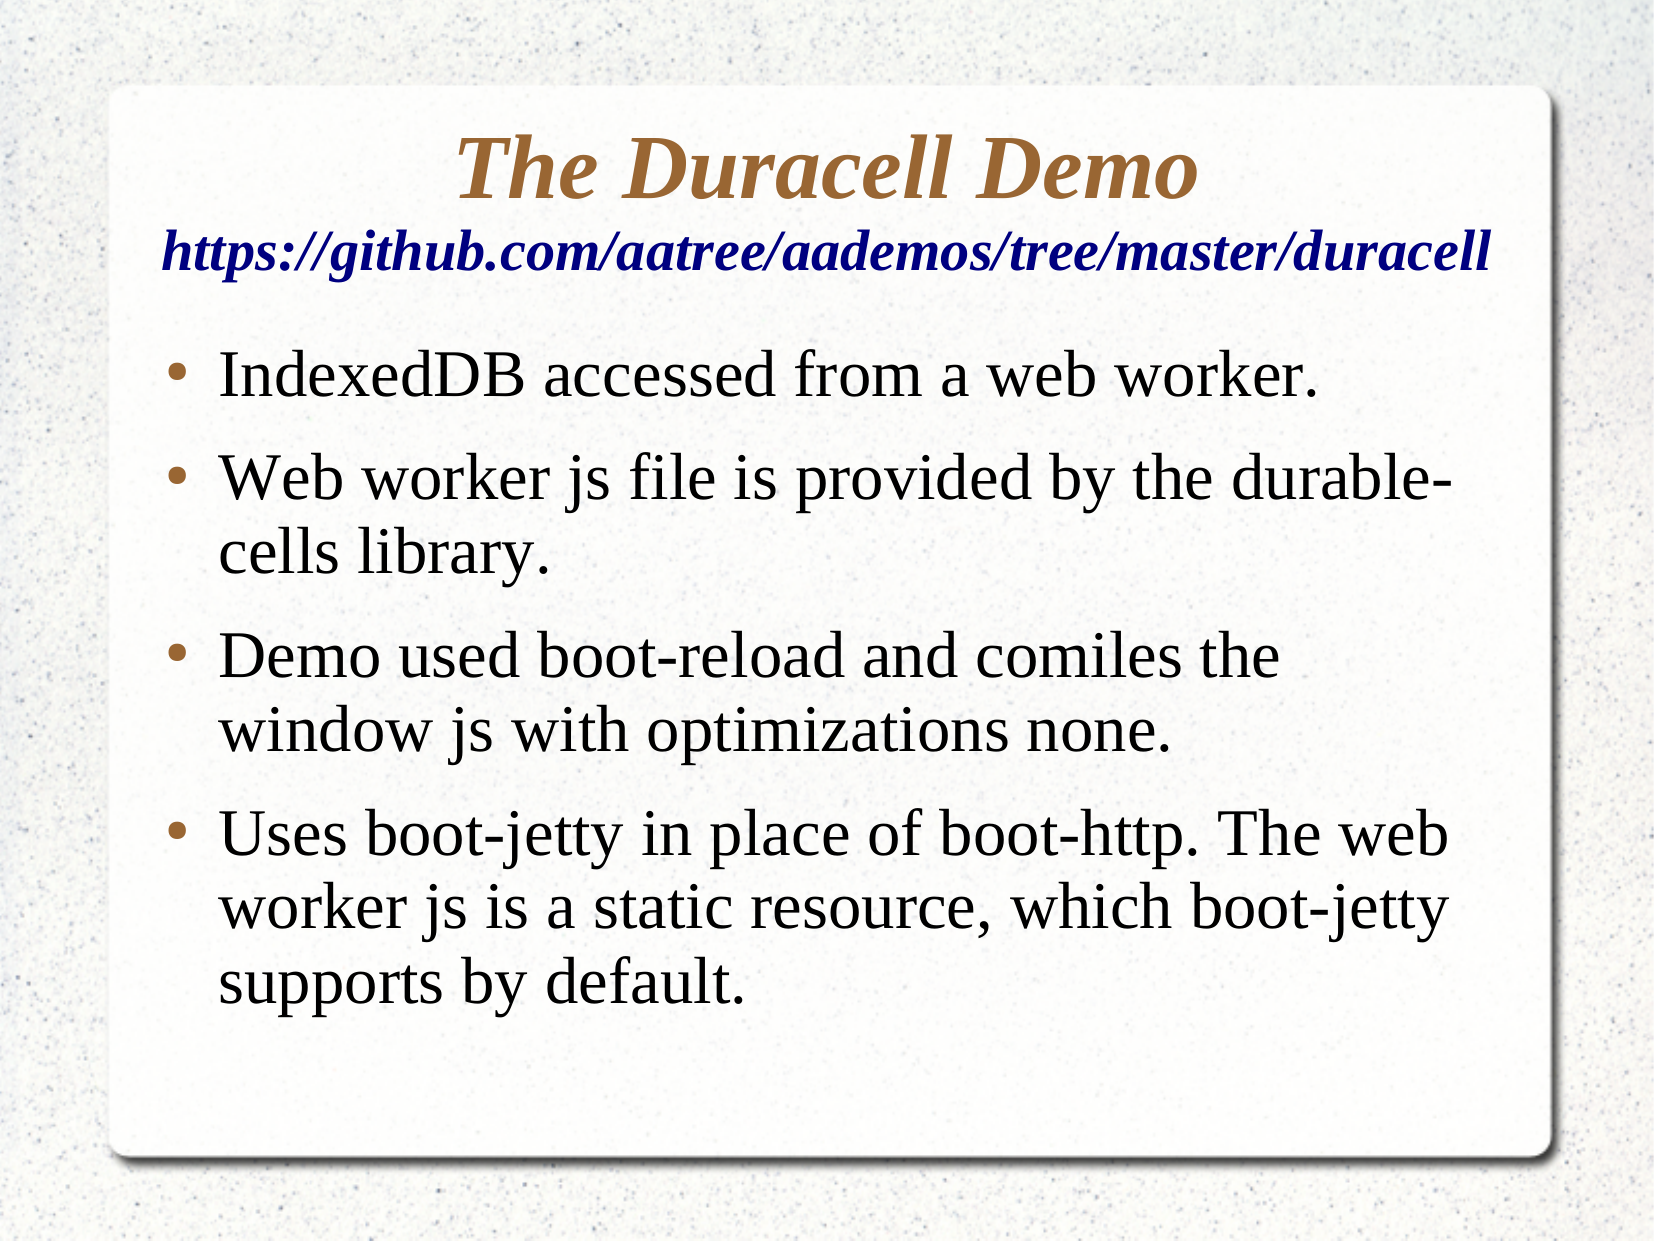

# The Duracell Demo https://github.com/aatree/aademos/tree/master/duracell
IndexedDB accessed from a web worker.
Web worker js file is provided by the durable-cells library.
Demo used boot-reload and comiles the window js with optimizations none.
Uses boot-jetty in place of boot-http. The web worker js is a static resource, which boot-jetty supports by default.